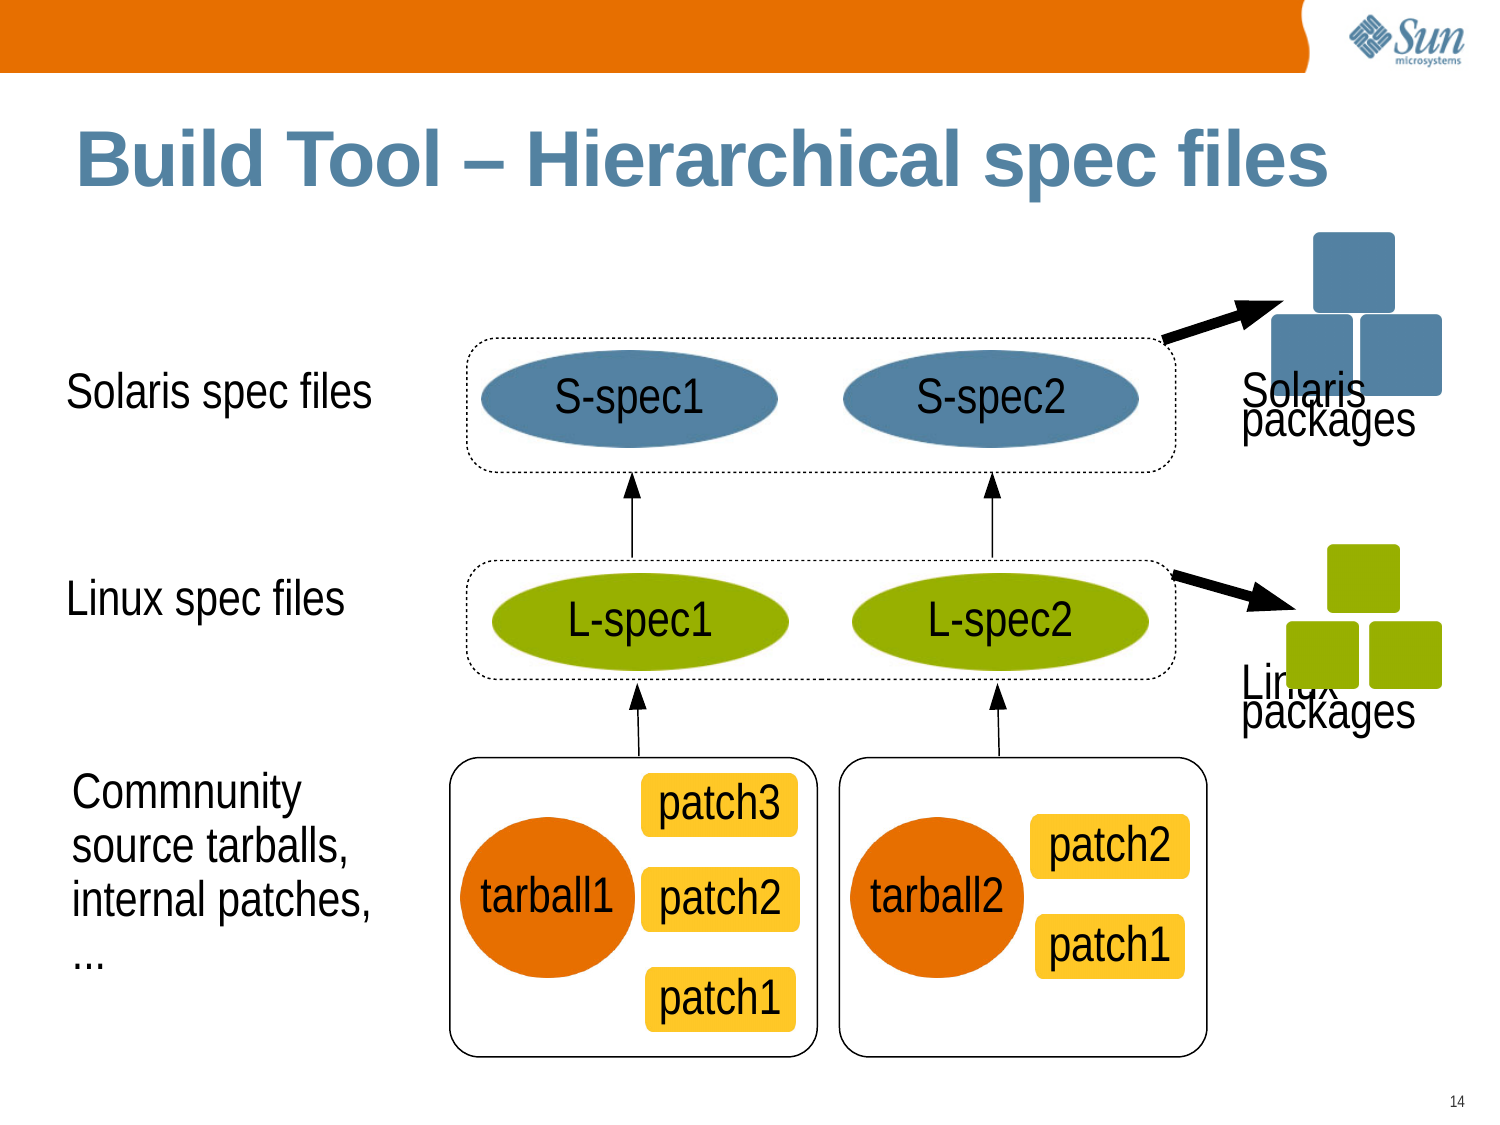

# Build Tool – Hierarchical spec files
S-spec1
S-spec2
Solaris spec files
Solaris
packages
L-spec1
L-spec2
Linux spec files
Linux
packages
patch3
Commnunity
source tarballs,
internal patches,
...
patch2
tarball1
tarball2
patch2
patch1
patch1